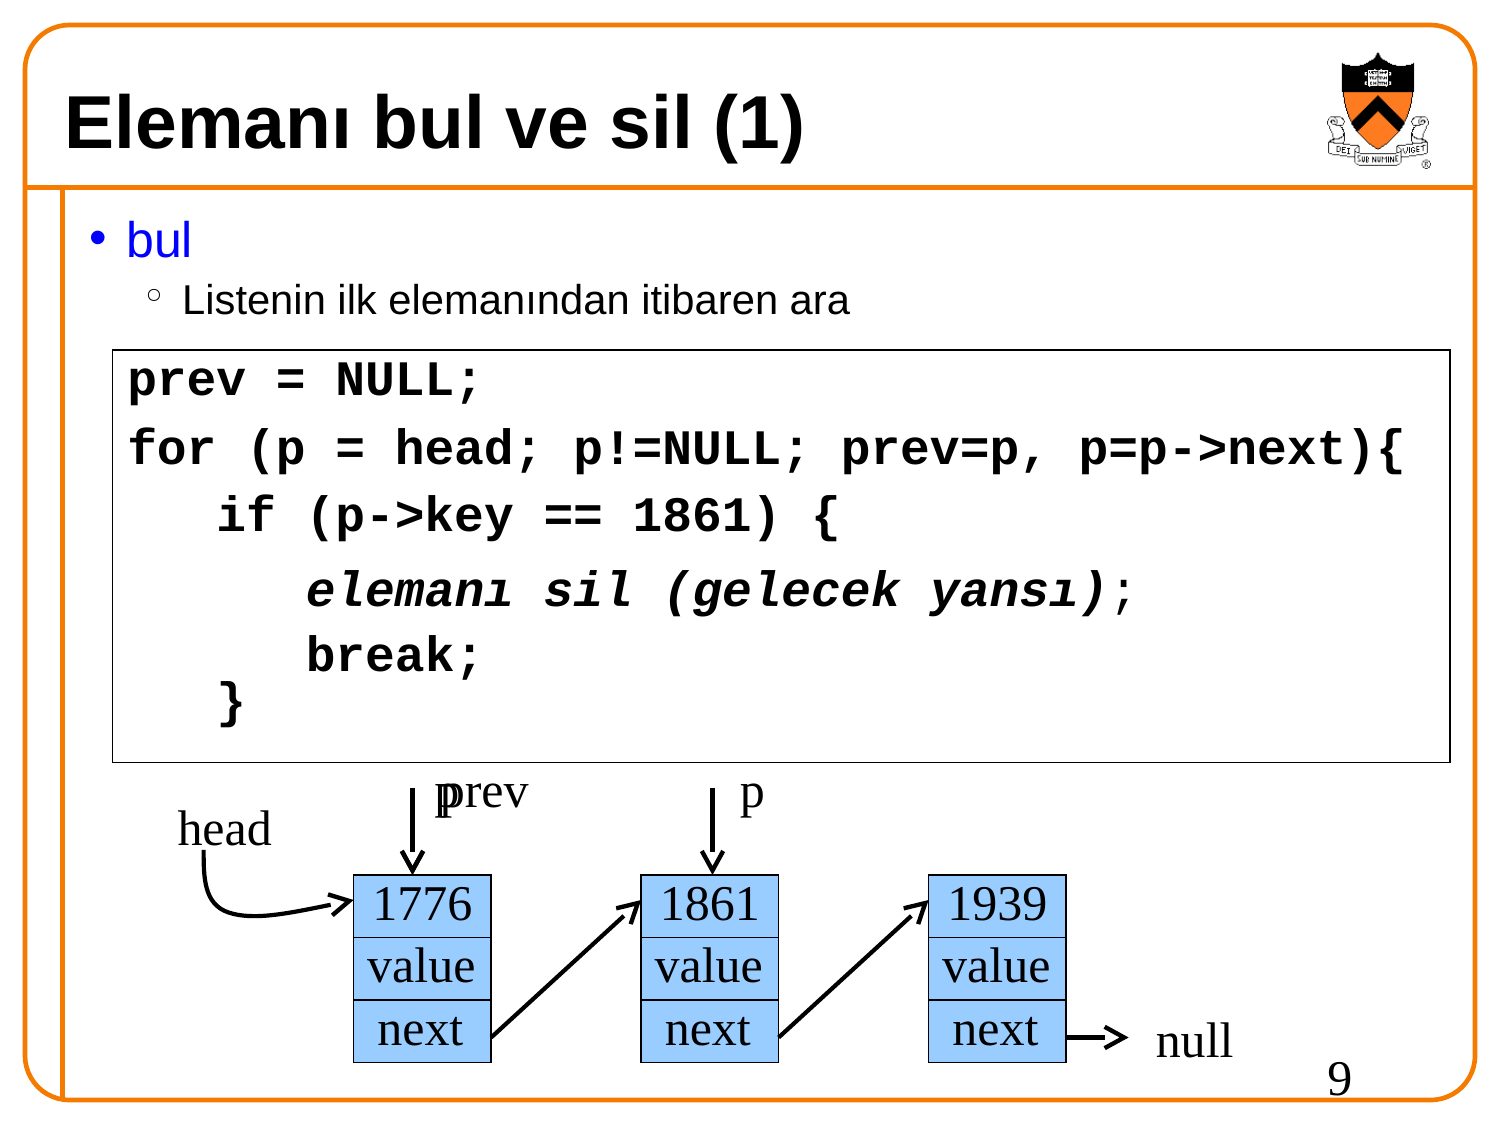

# Elemanı bul ve sil (1)
bul
Listenin ilk elemanından itibaren ara
prev = NULL;
for (p = head; p!=NULL; prev=p, p=p->next){
 if (p->key == 1861) {
 elemanı sil (gelecek yansı);
 break;
 }
}
p
prev
p
head
1776
1861
1939
value
value
value
next
next
next
null
9